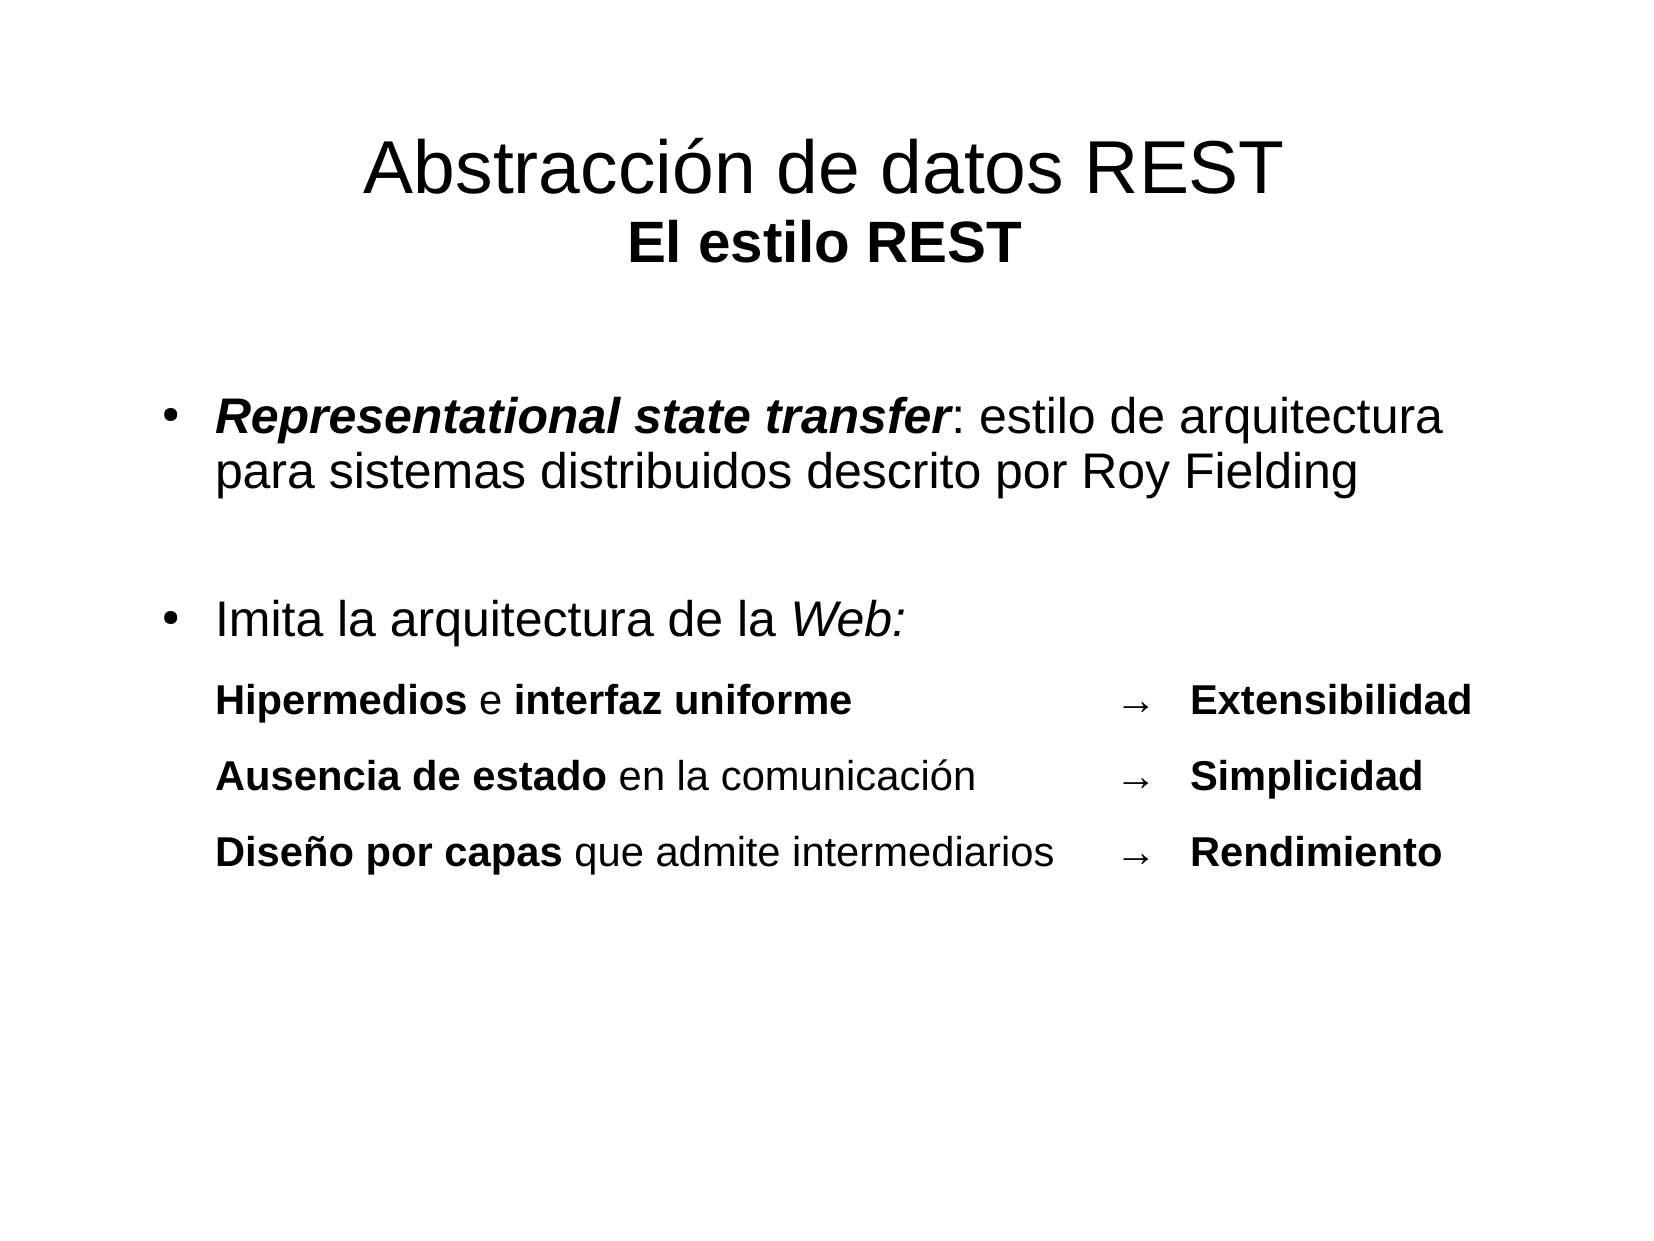

# Abstracción de datos REST El estilo REST
Representational state transfer: estilo de arquitectura para sistemas distribuidos descrito por Roy Fielding
Imita la arquitectura de la Web:
Hipermedios e interfaz uniforme				→	Extensibilidad
Ausencia de estado en la comunicación		→	Simplicidad
Diseño por capas que admite intermediarios	→	Rendimiento